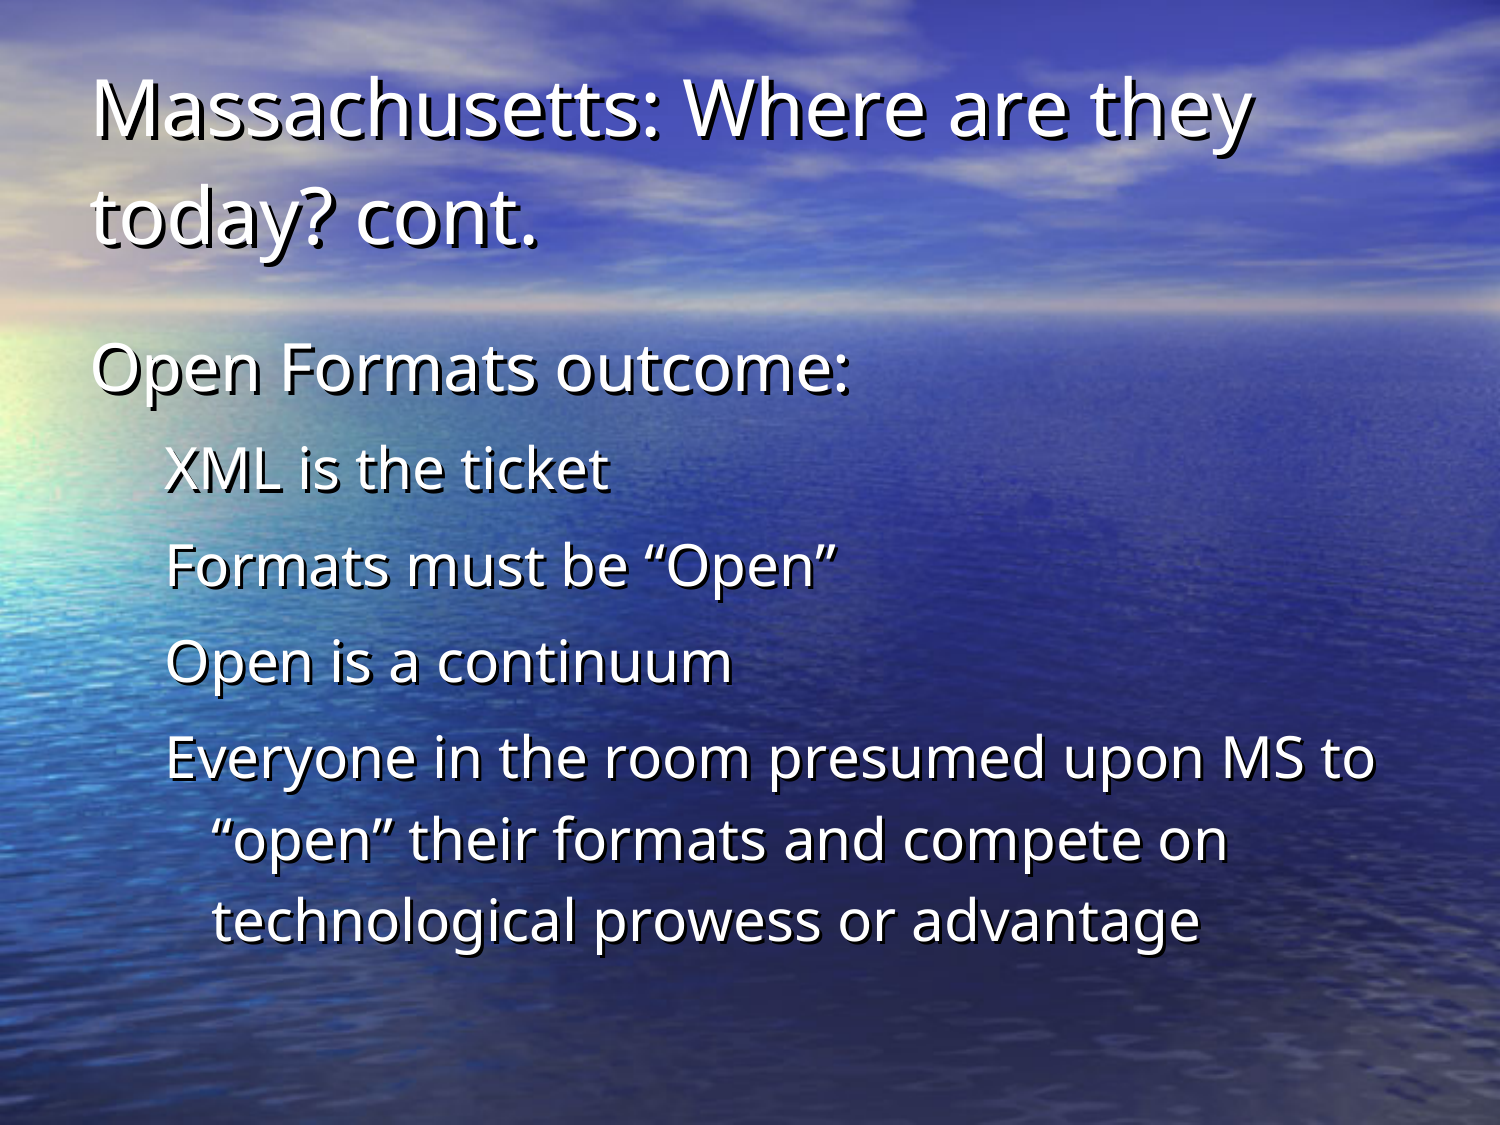

# Massachusetts: Where are they today? cont.
Open Formats outcome:
XML is the ticket
Formats must be “Open”
Open is a continuum
Everyone in the room presumed upon MS to “open” their formats and compete on technological prowess or advantage